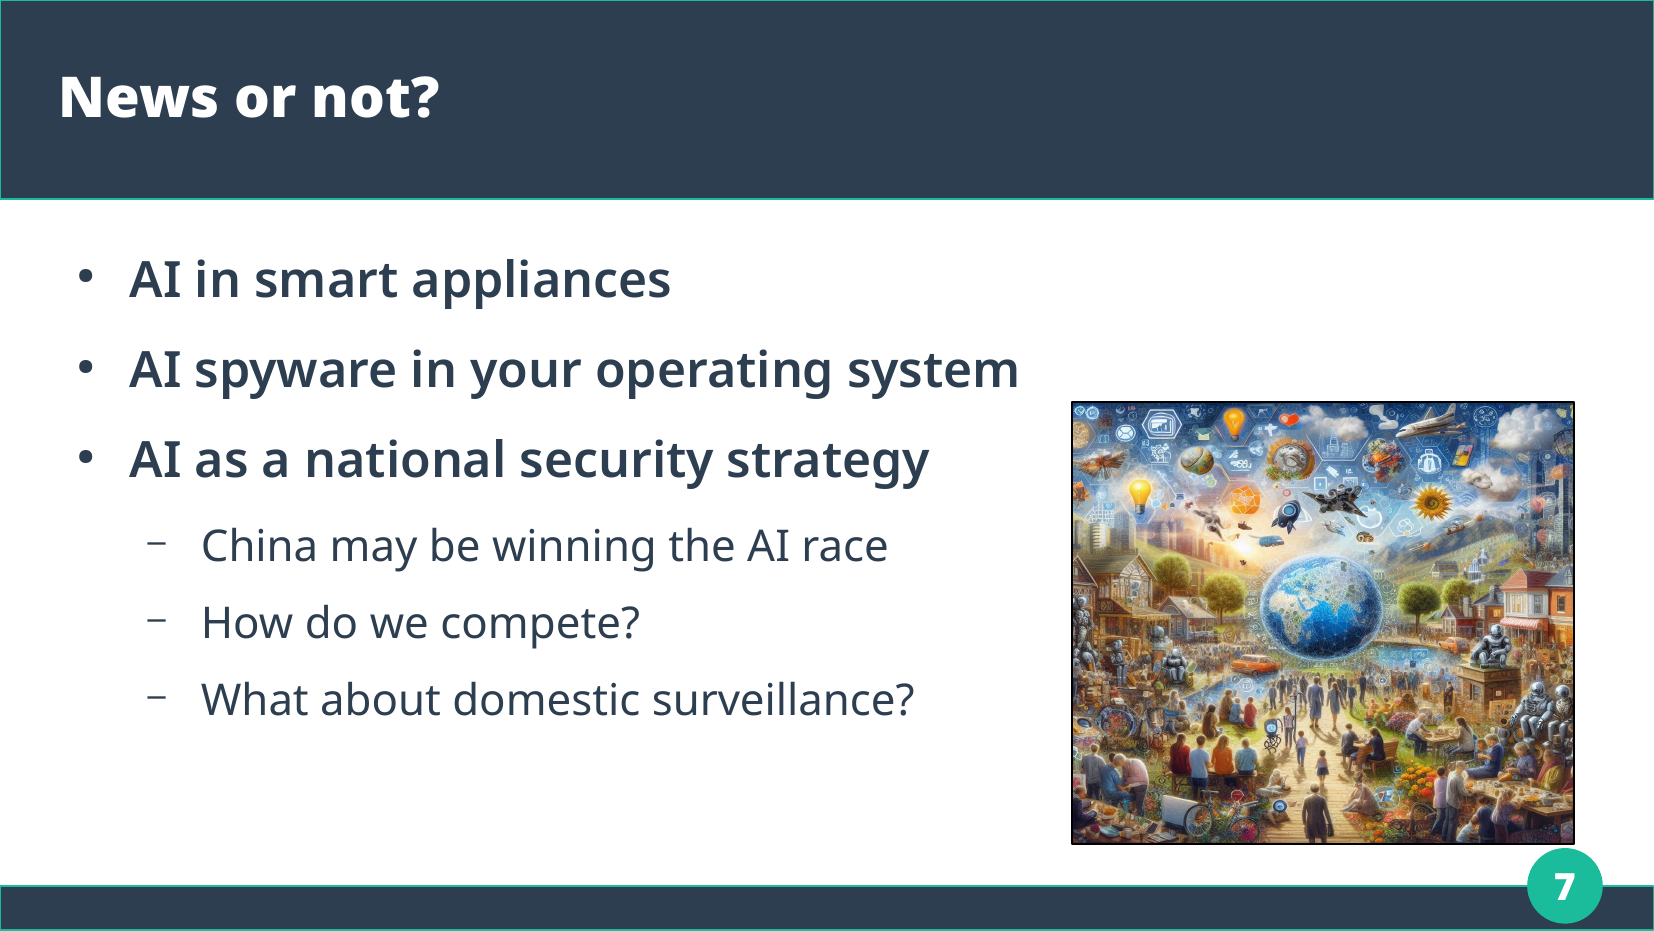

# News or not?
AI in smart appliances
AI spyware in your operating system
AI as a national security strategy
China may be winning the AI race
How do we compete?
What about domestic surveillance?
7